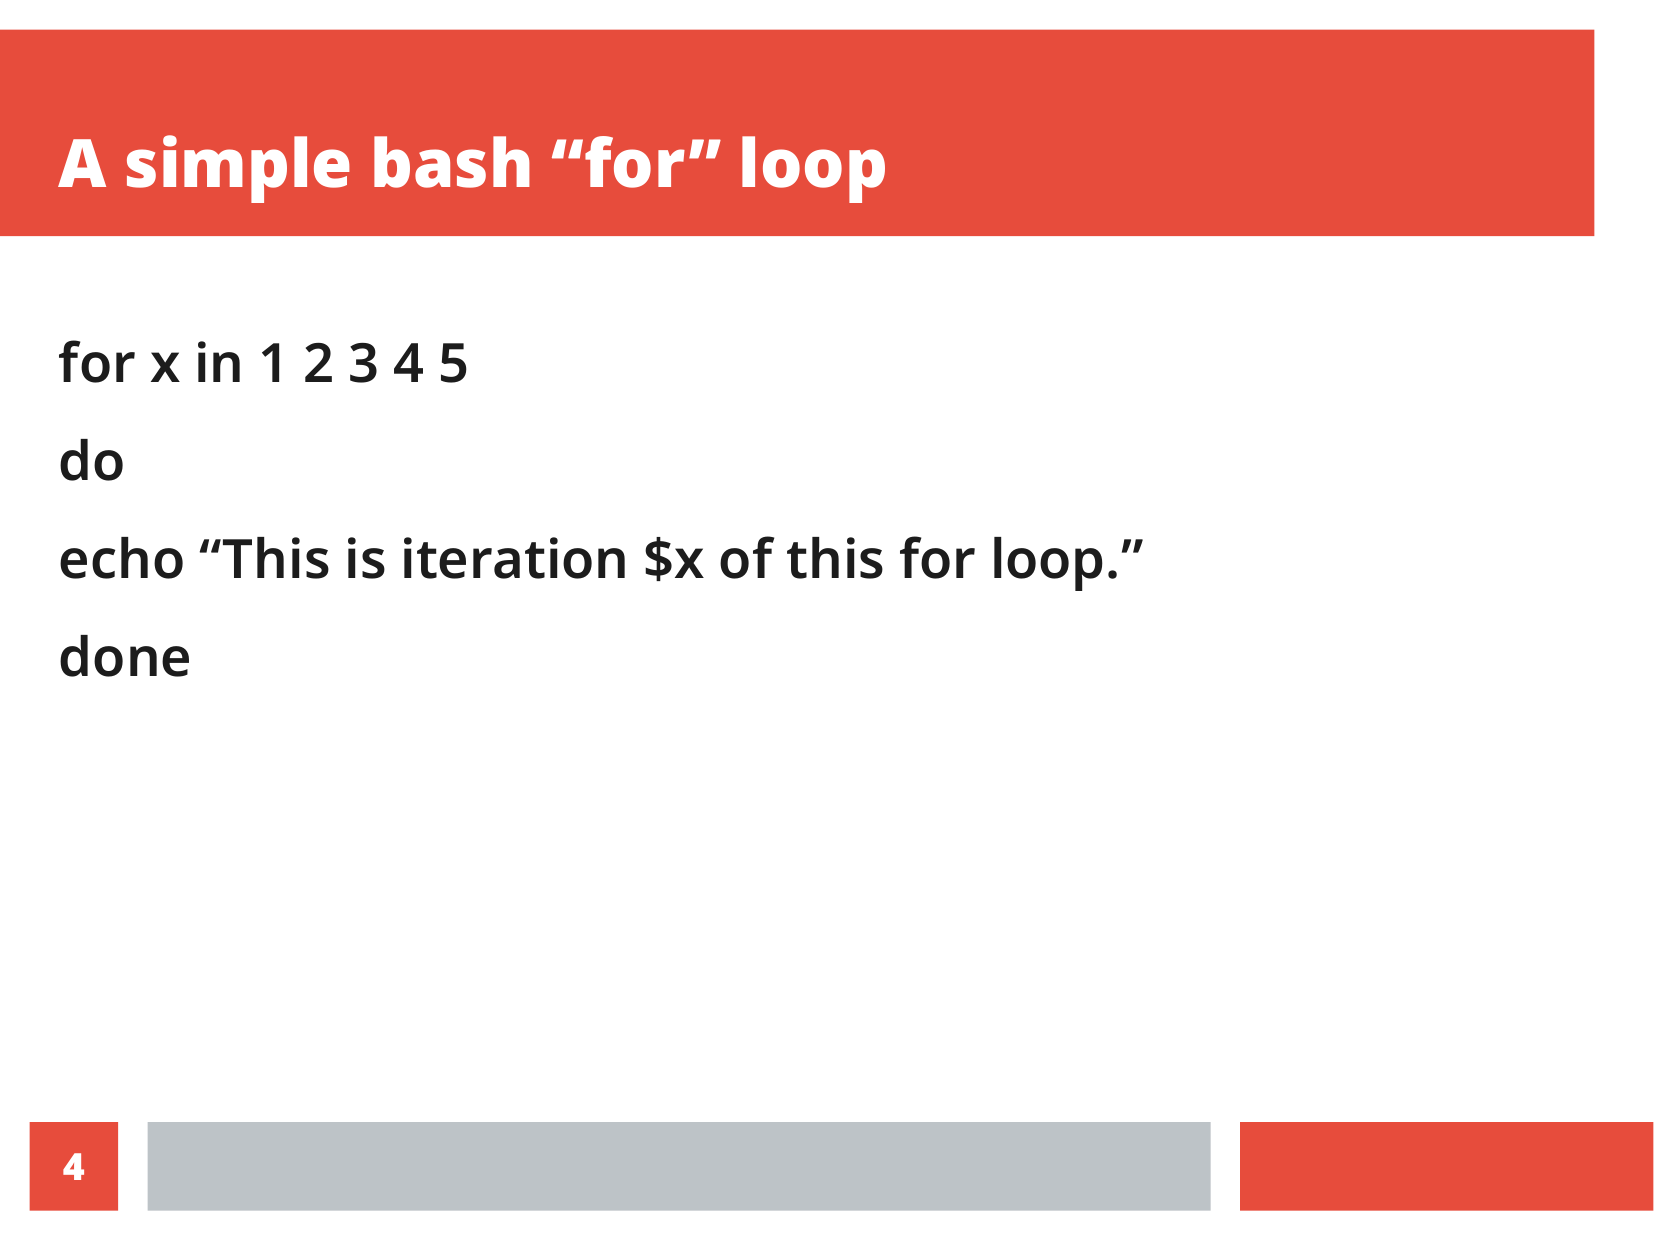

# A simple bash “for” loop
for x in 1 2 3 4 5
do
echo “This is iteration $x of this for loop.”
done
4